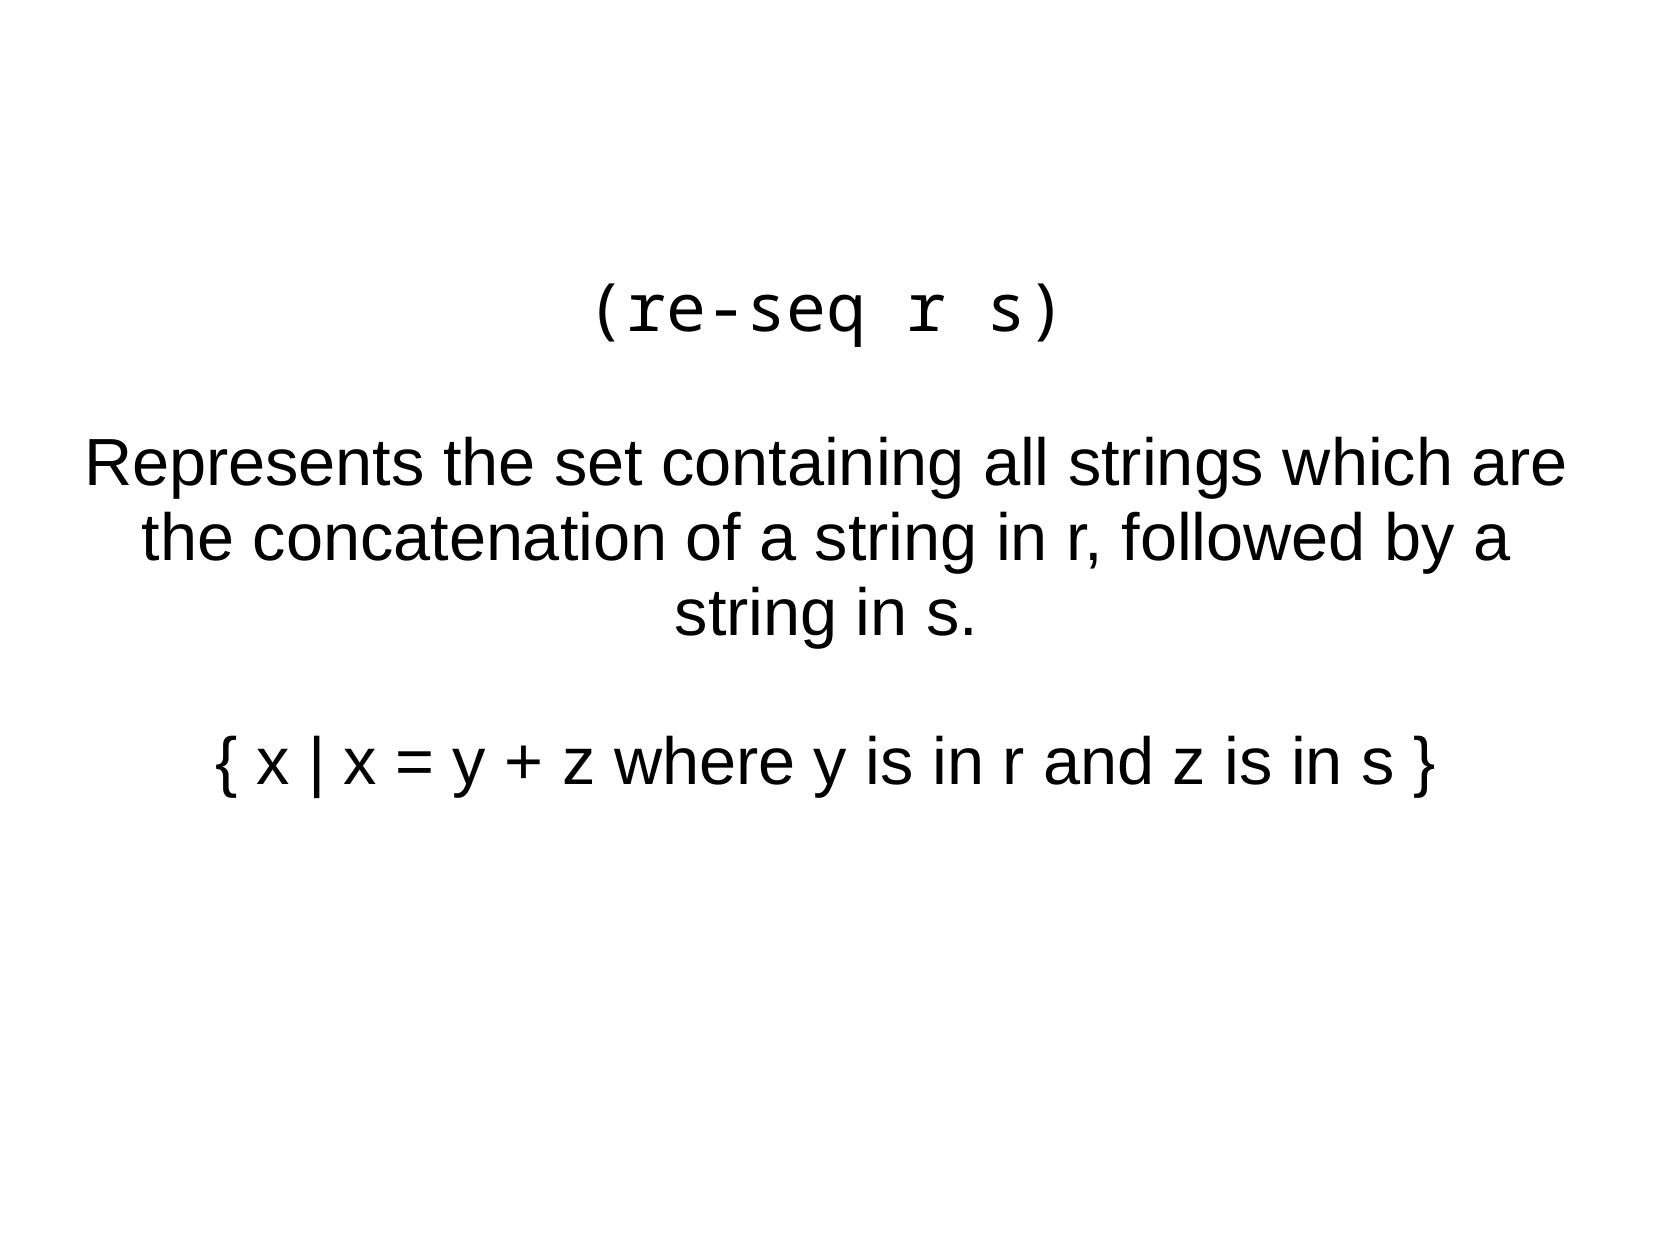

# (re-seq r s)
Represents the set containing all strings which are the concatenation of a string in r, followed by a string in s.
{ x | x = y + z where y is in r and z is in s }